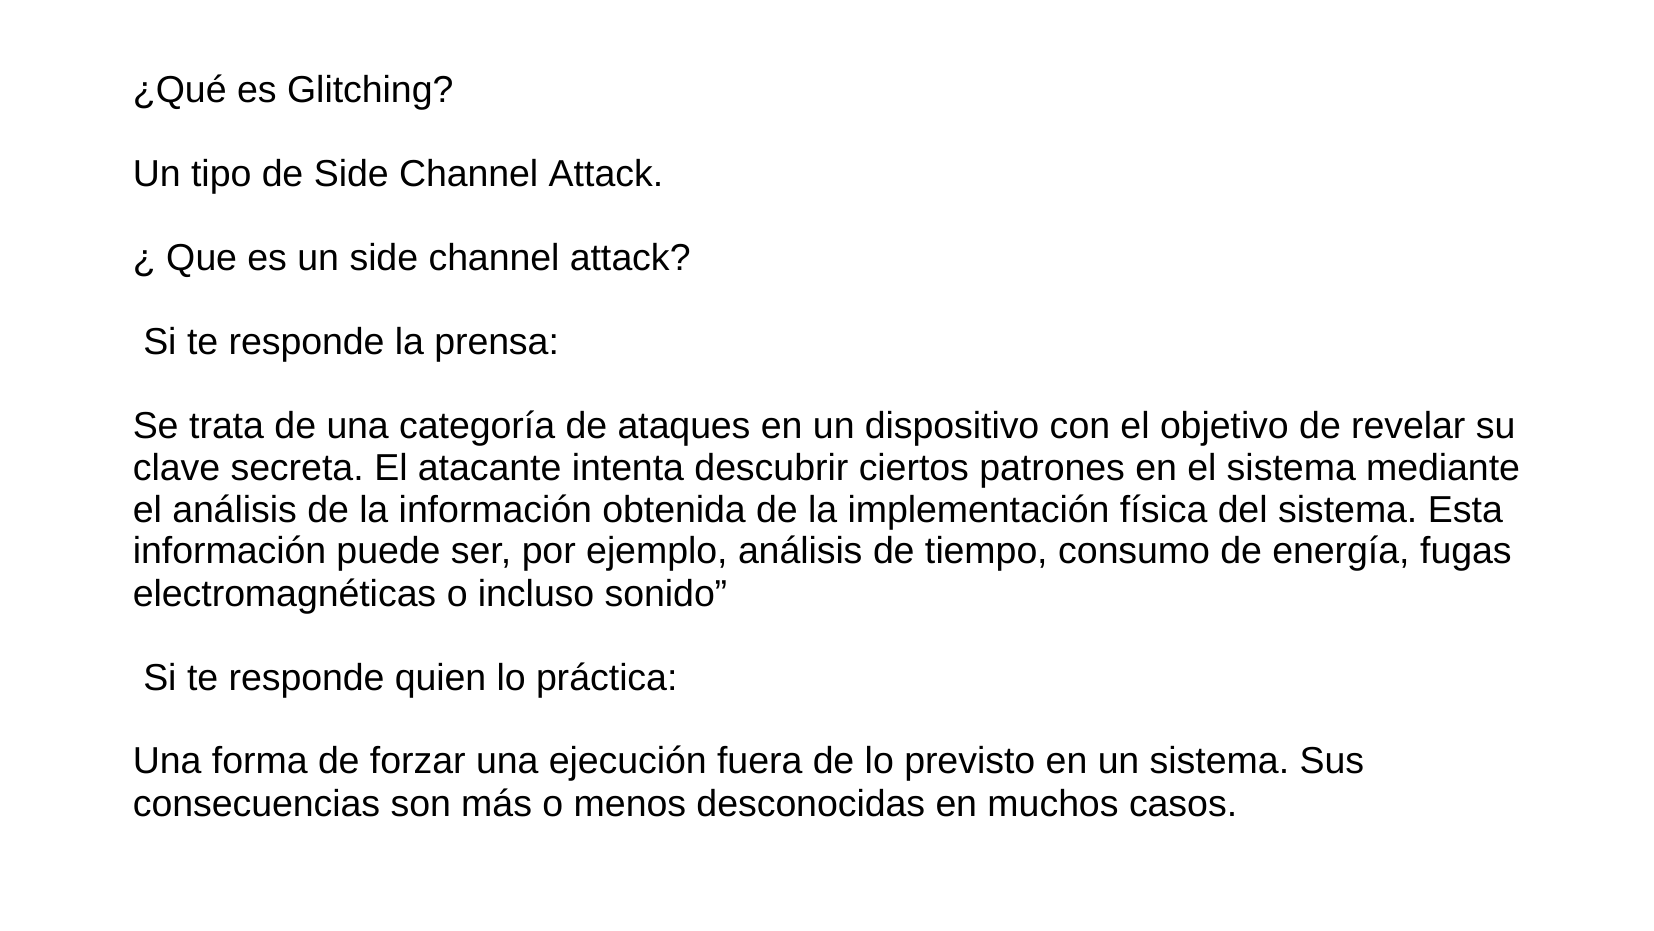

¿Qué es Glitching?
Un tipo de Side Channel Attack.
¿ Que es un side channel attack?
 Si te responde la prensa:
Se trata de una categoría de ataques en un dispositivo con el objetivo de revelar su clave secreta. El atacante intenta descubrir ciertos patrones en el sistema mediante el análisis de la información obtenida de la implementación física del sistema. Esta información puede ser, por ejemplo, análisis de tiempo, consumo de energía, fugas electromagnéticas o incluso sonido”
 Si te responde quien lo práctica:
Una forma de forzar una ejecución fuera de lo previsto en un sistema. Sus consecuencias son más o menos desconocidas en muchos casos.